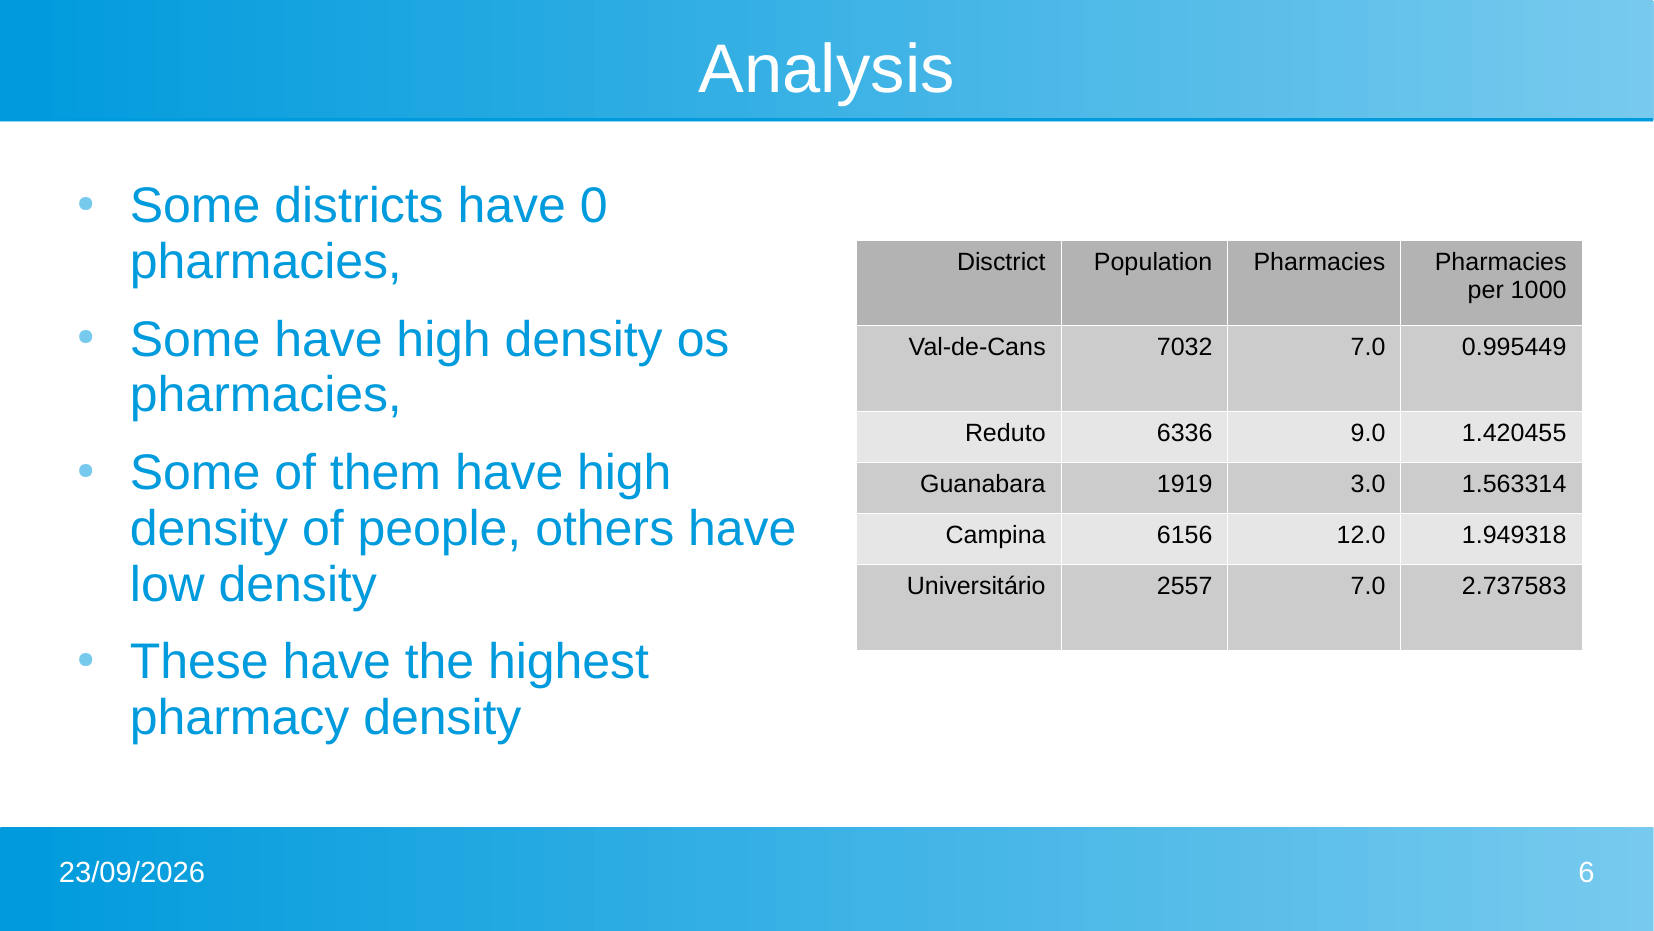

# Analysis
Some districts have 0 pharmacies,
Some have high density os pharmacies,
Some of them have high density of people, others have low density
These have the highest pharmacy density
| Disctrict | Population | Pharmacies | Pharmacies per 1000 |
| --- | --- | --- | --- |
| Val-de-Cans | 7032 | 7.0 | 0.995449 |
| Reduto | 6336 | 9.0 | 1.420455 |
| Guanabara | 1919 | 3.0 | 1.563314 |
| Campina | 6156 | 12.0 | 1.949318 |
| Universitário | 2557 | 7.0 | 2.737583 |
6